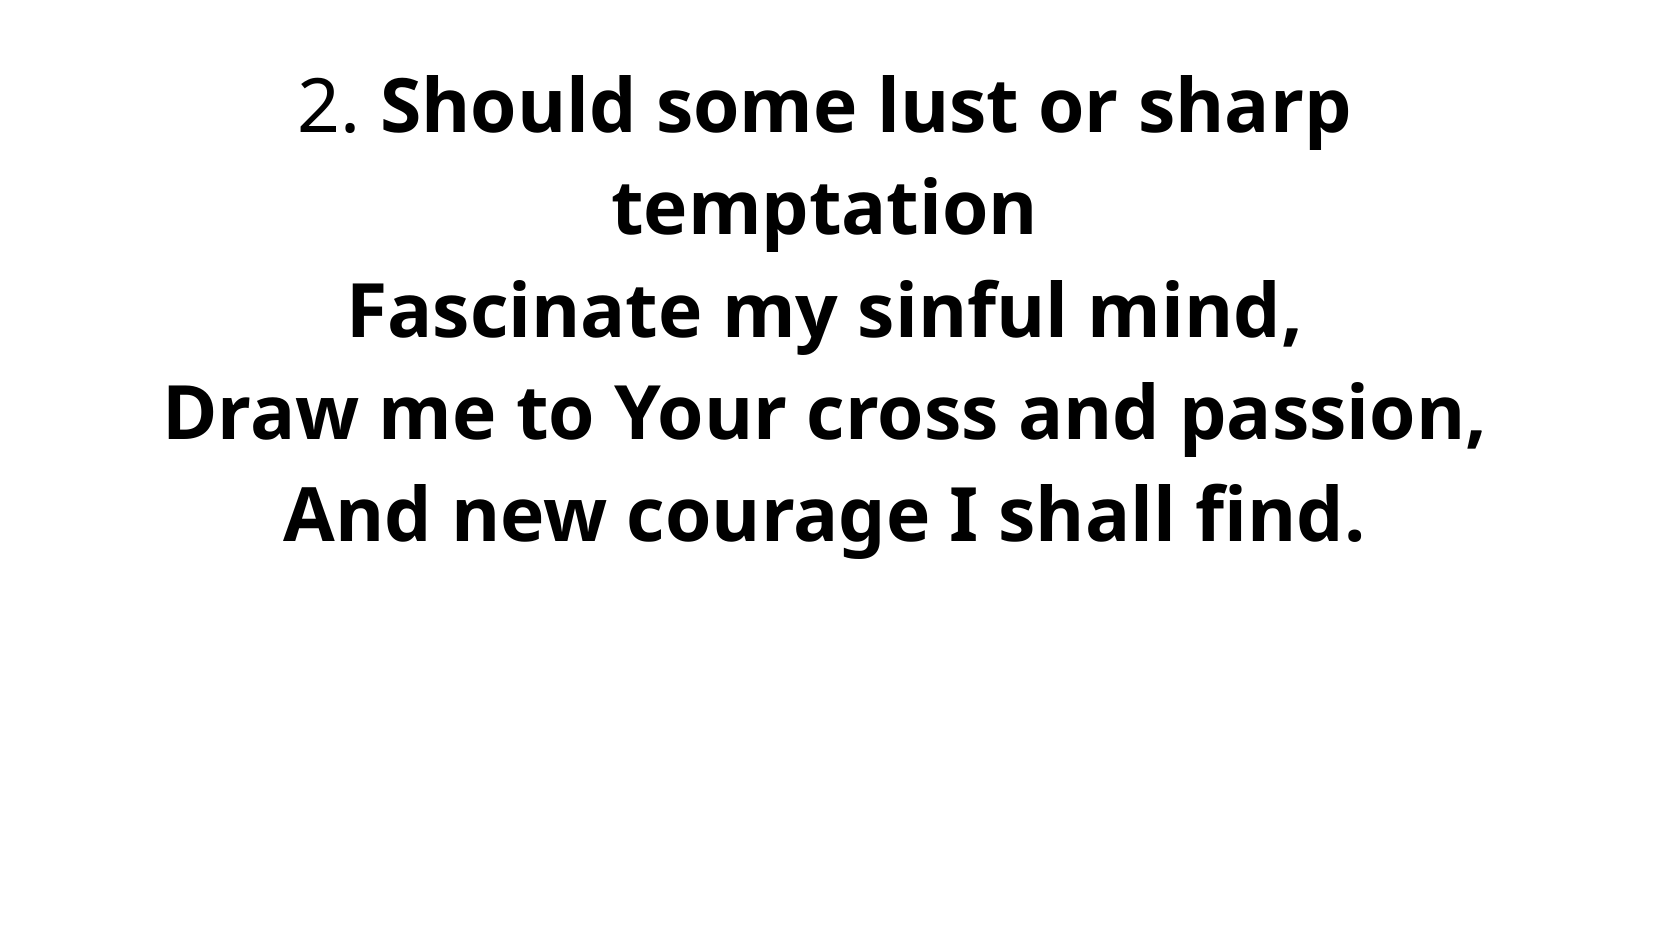

2. Should some lust or sharp temptation
Fascinate my sinful mind,
Draw me to Your cross and passion,
And new courage I shall find.